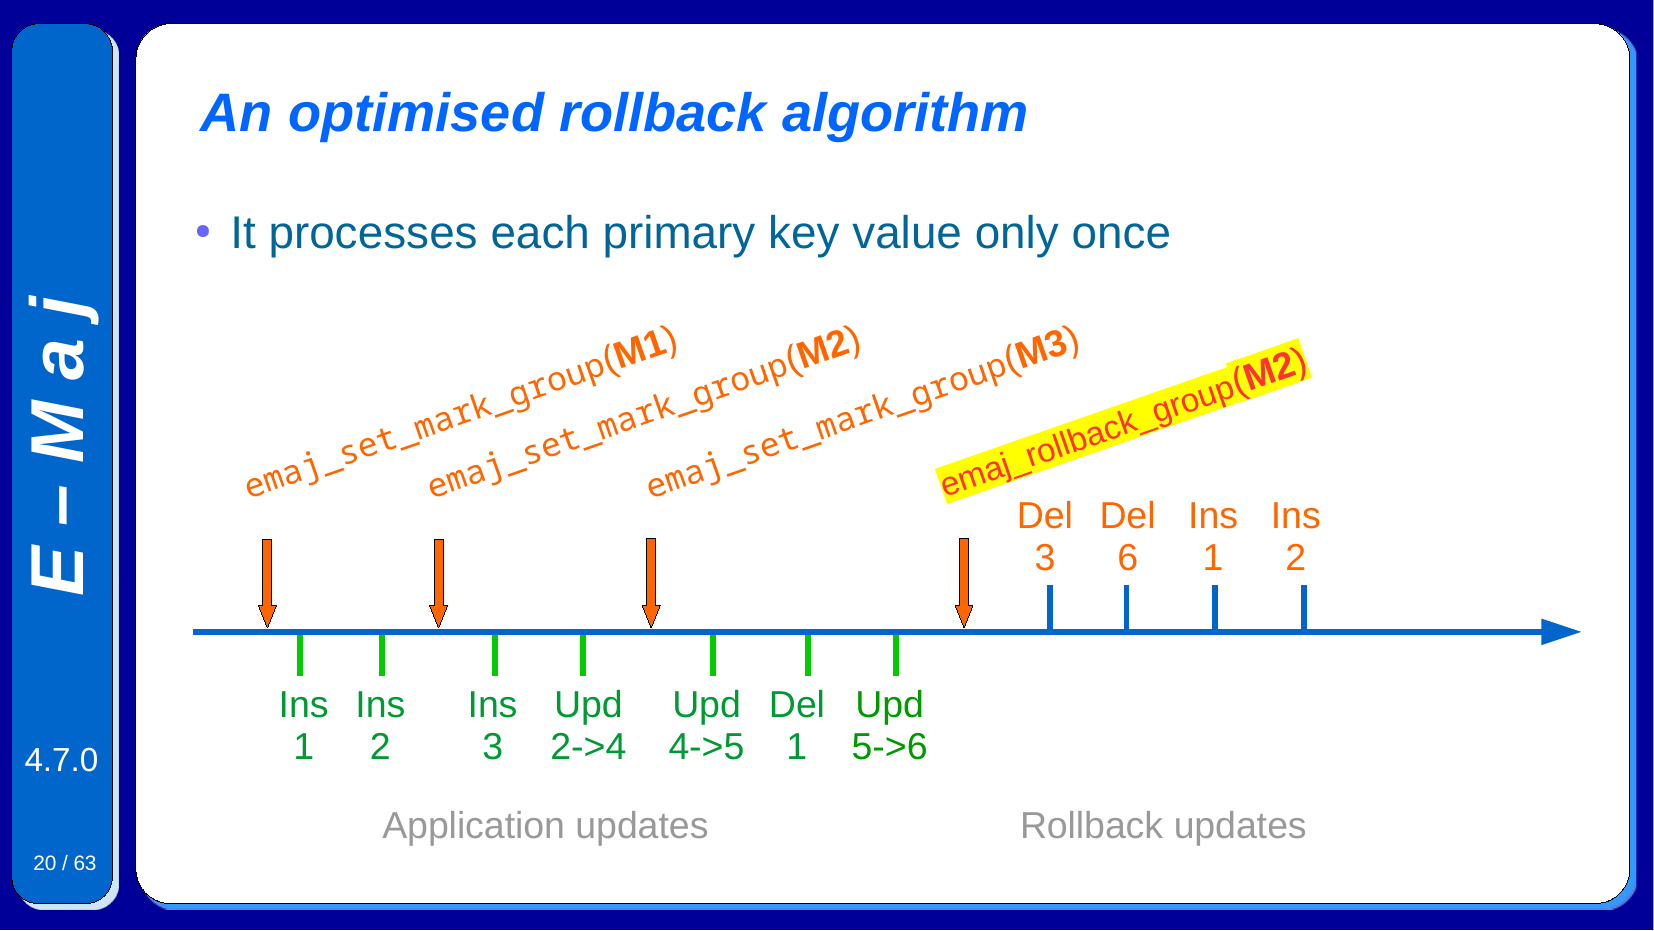

# An optimised rollback algorithm
It processes each primary key value only once
emaj_set_mark_group(M1)
emaj_set_mark_group(M2)
emaj_set_mark_group(M3)
emaj_rollback_group(M2)
Del
3
Del
6
Ins
1
Ins
2
Ins
1
Ins
2
Ins
3
Upd
2->4
Upd
4->5
Del
1
Upd
5->6
Application updates
Rollback updates